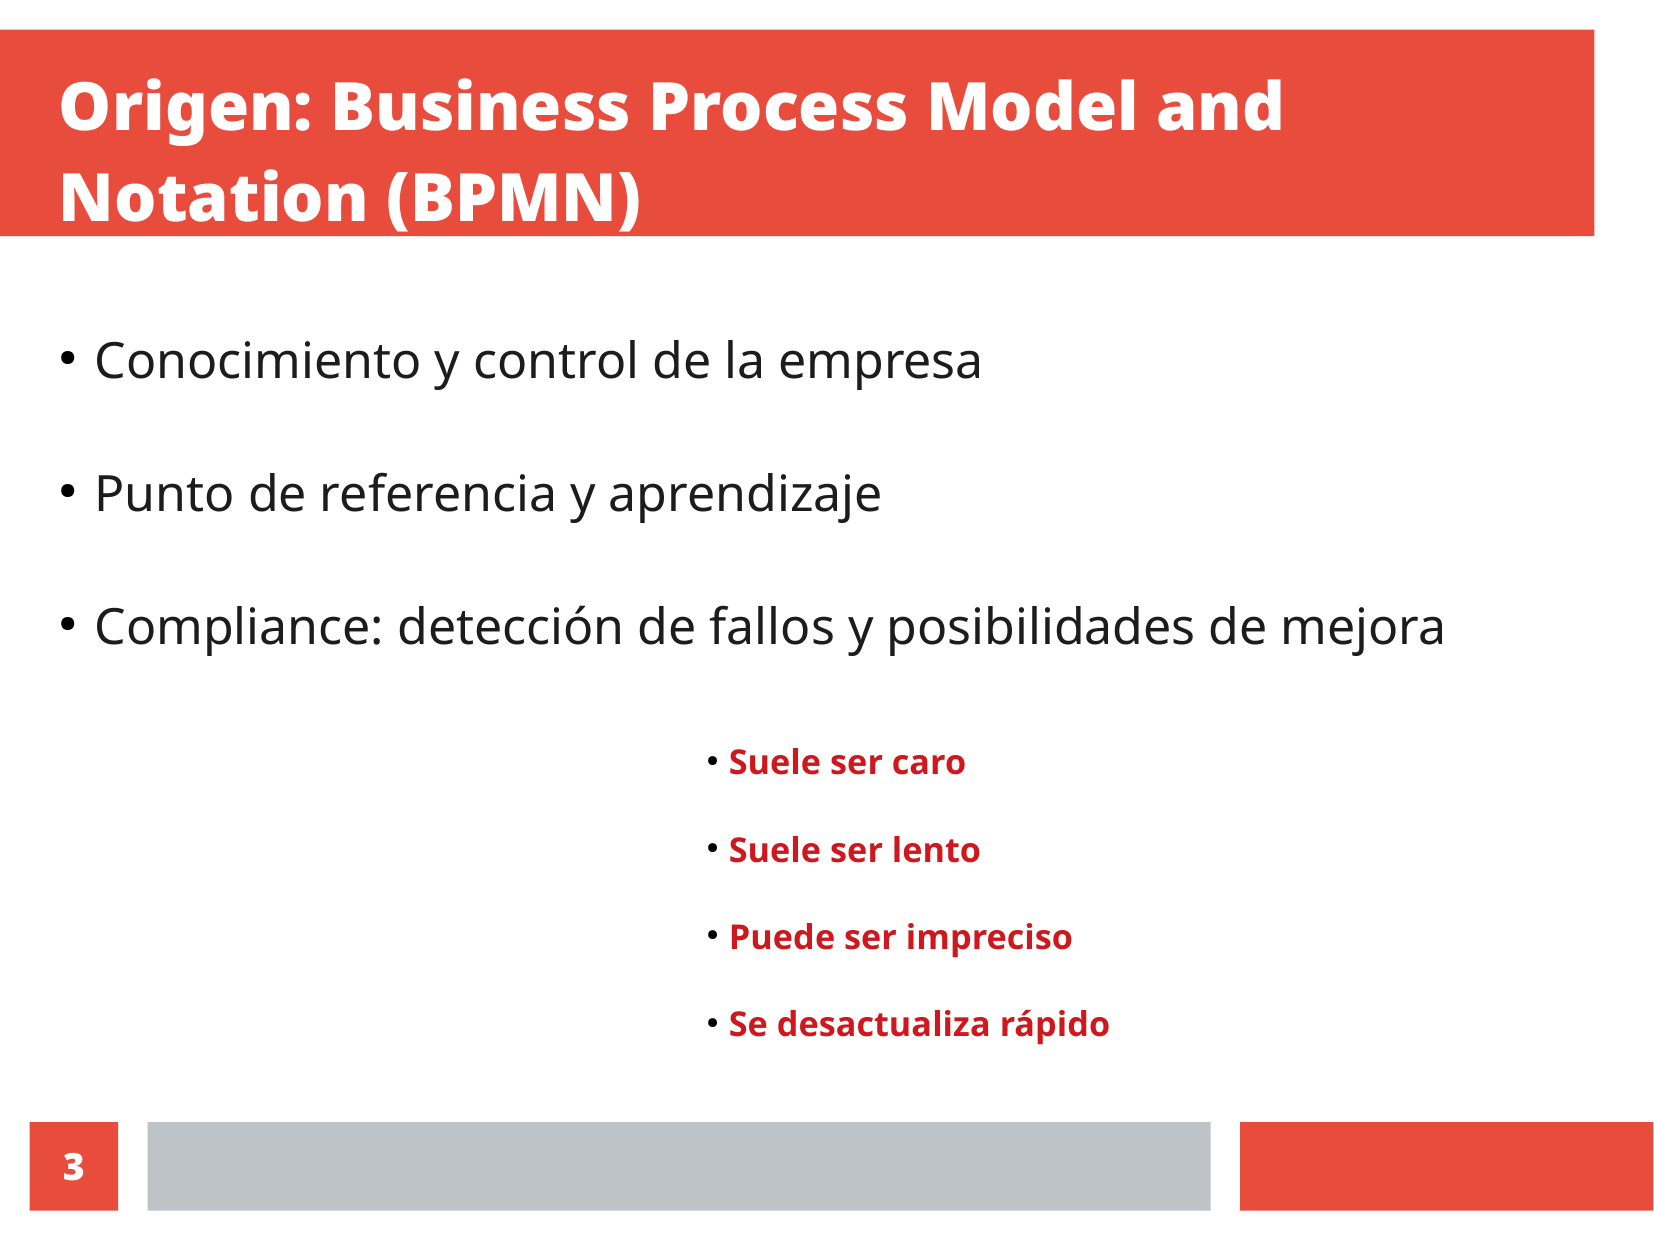

# Origen: Business Process Model and Notation (BPMN)
Conocimiento y control de la empresa
Punto de referencia y aprendizaje
Compliance: detección de fallos y posibilidades de mejora
Suele ser caro
Suele ser lento
Puede ser impreciso
Se desactualiza rápido
3